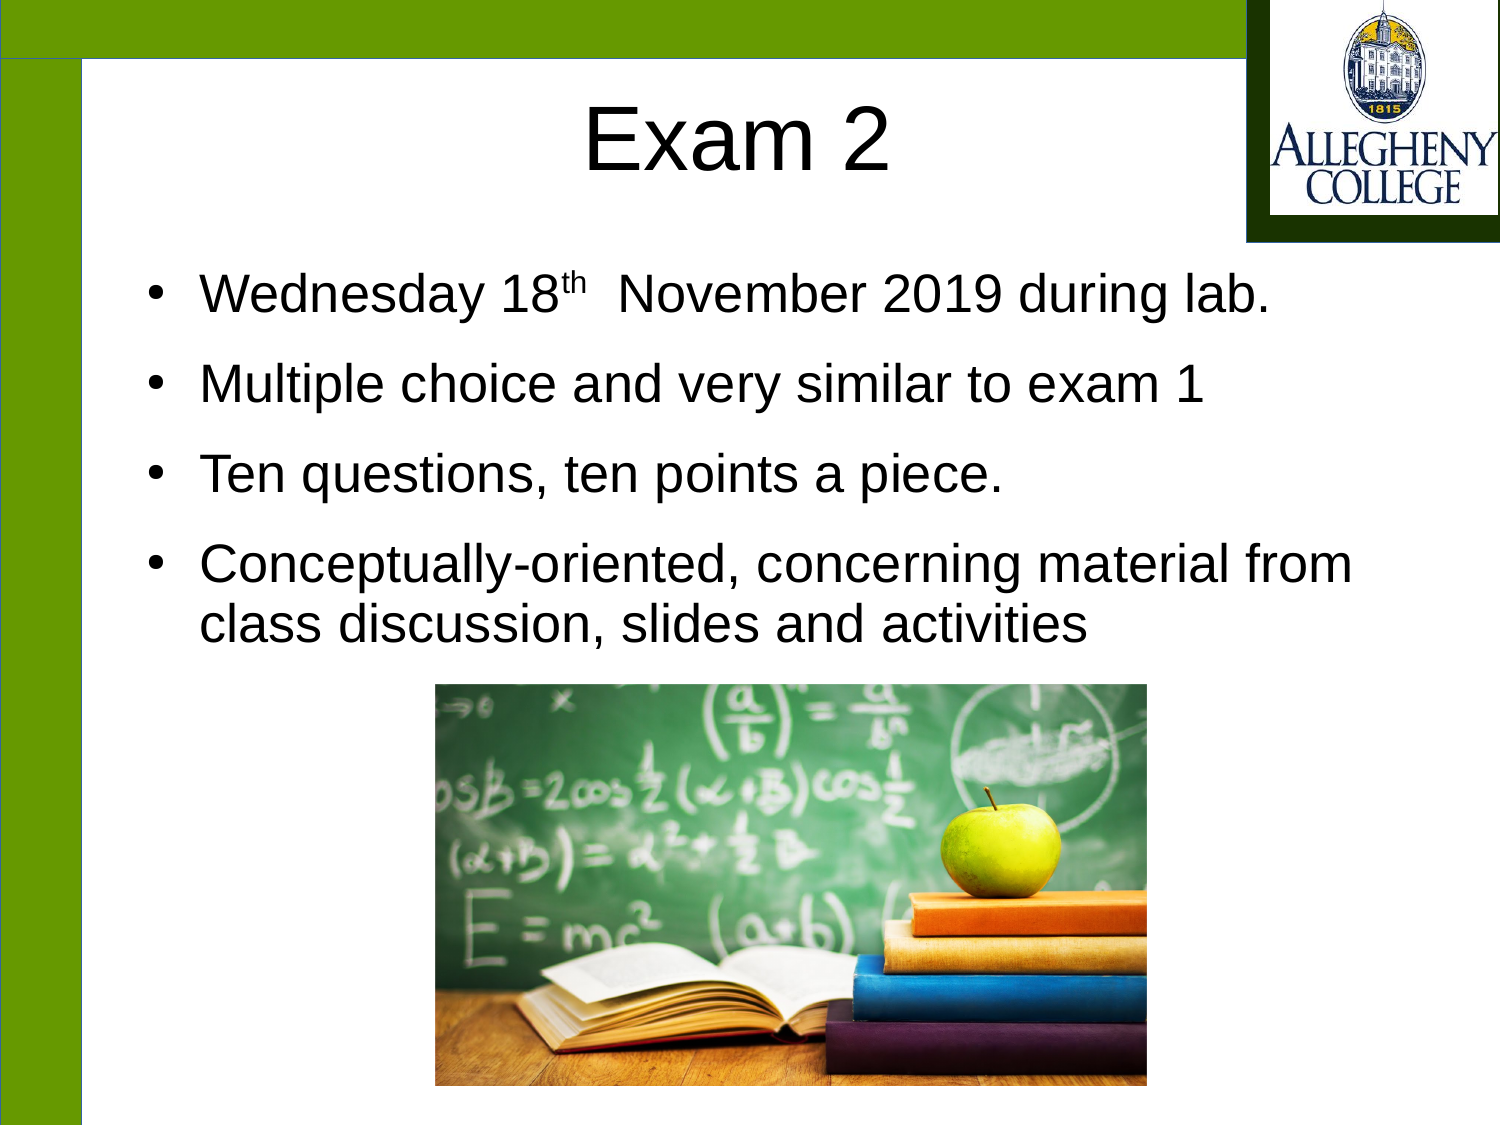

# Exam 2
Wednesday 18th November 2019 during lab.
Multiple choice and very similar to exam 1
Ten questions, ten points a piece.
Conceptually-oriented, concerning material from class discussion, slides and activities